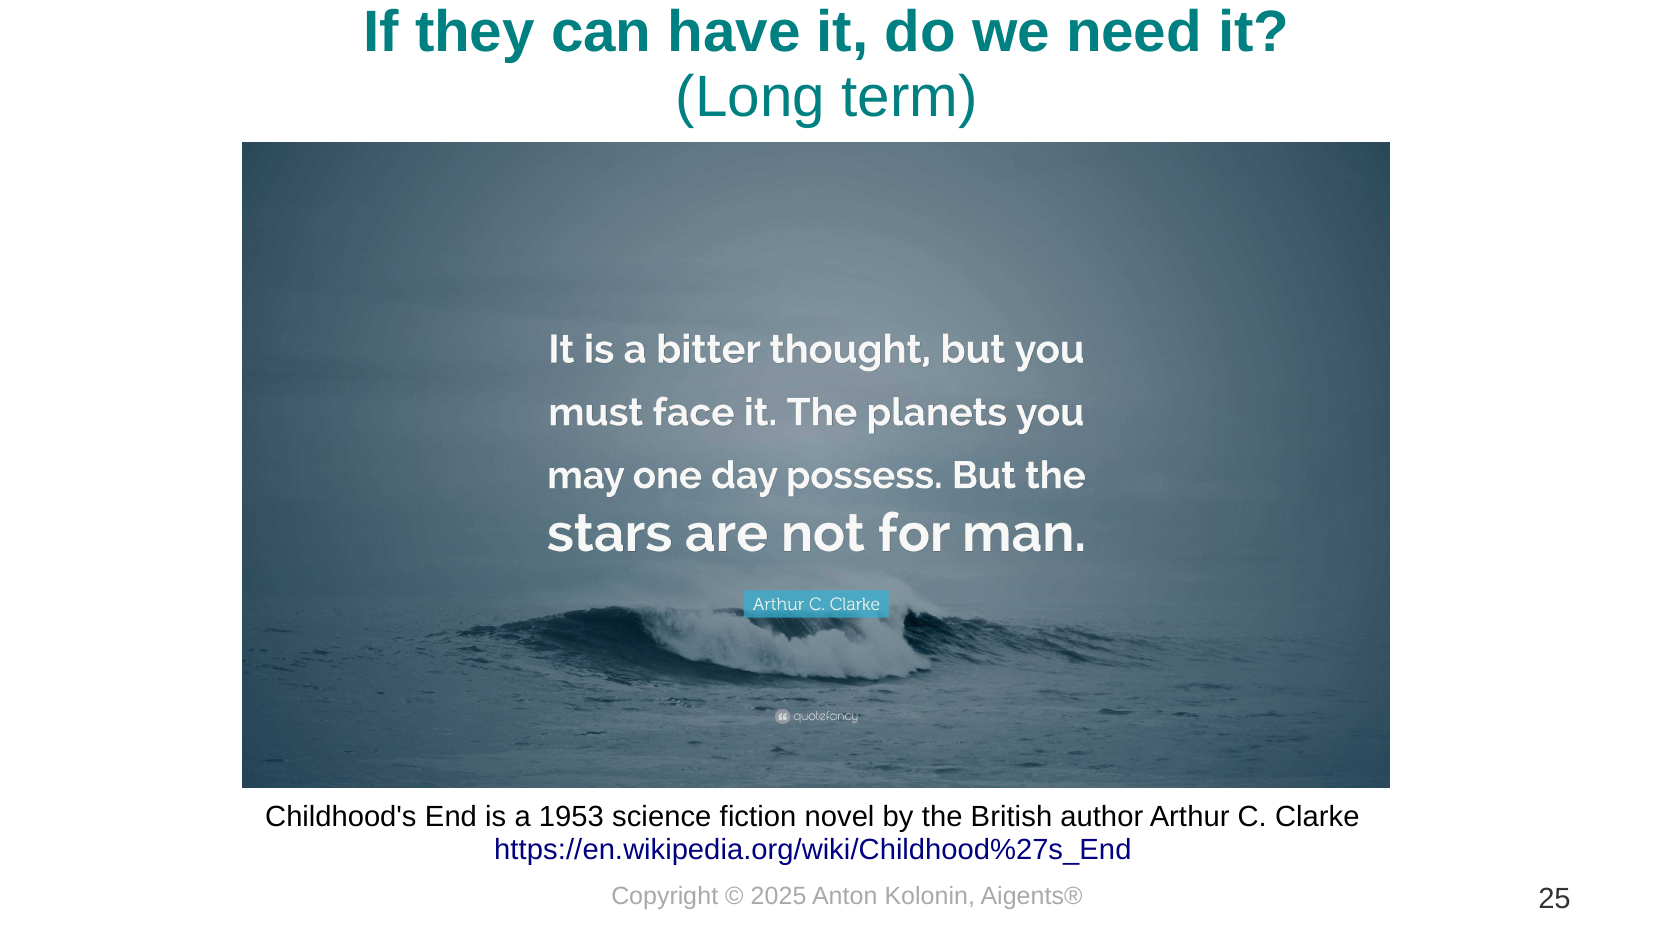

If they can have it, do we need it?
(Long term)
Childhood's End is a 1953 science fiction novel by the British author Arthur C. Clarke
https://en.wikipedia.org/wiki/Childhood%27s_End
Copyright © 2025 Anton Kolonin, Aigents®
25